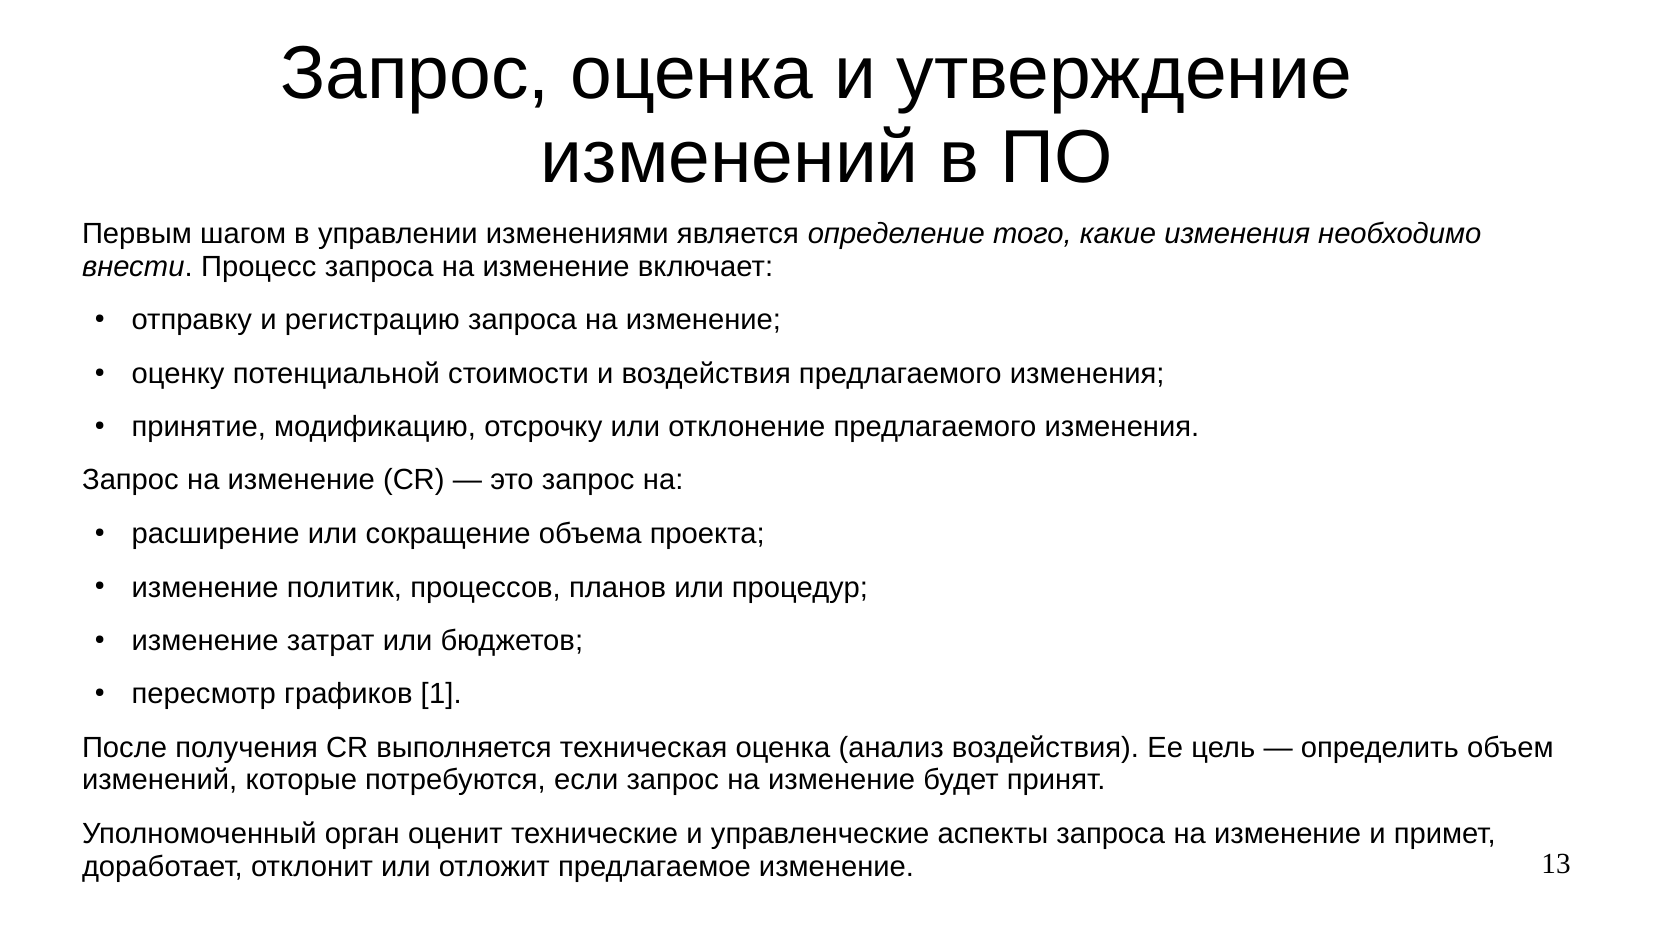

# Запрос, оценка и утверждение  изменений в ПО
Первым шагом в управлении изменениями является определение того, какие изменения необходимо внести. Процесс запроса на изменение включает:
отправку и регистрацию запроса на изменение;
оценку потенциальной стоимости и воздействия предлагаемого изменения;
принятие, модификацию, отсрочку или отклонение предлагаемого изменения.
Запрос на изменение (CR) — это запрос на:
расширение или сокращение объема проекта;
изменение политик, процессов, планов или процедур;
изменение затрат или бюджетов;
пересмотр графиков [1].
После получения CR выполняется техническая оценка (анализ воздействия). Ее цель — определить объем изменений, которые потребуются, если запрос на изменение будет принят.
Уполномоченный орган оценит технические и управленческие аспекты запроса на изменение и примет, доработает, отклонит или отложит предлагаемое изменение.
13